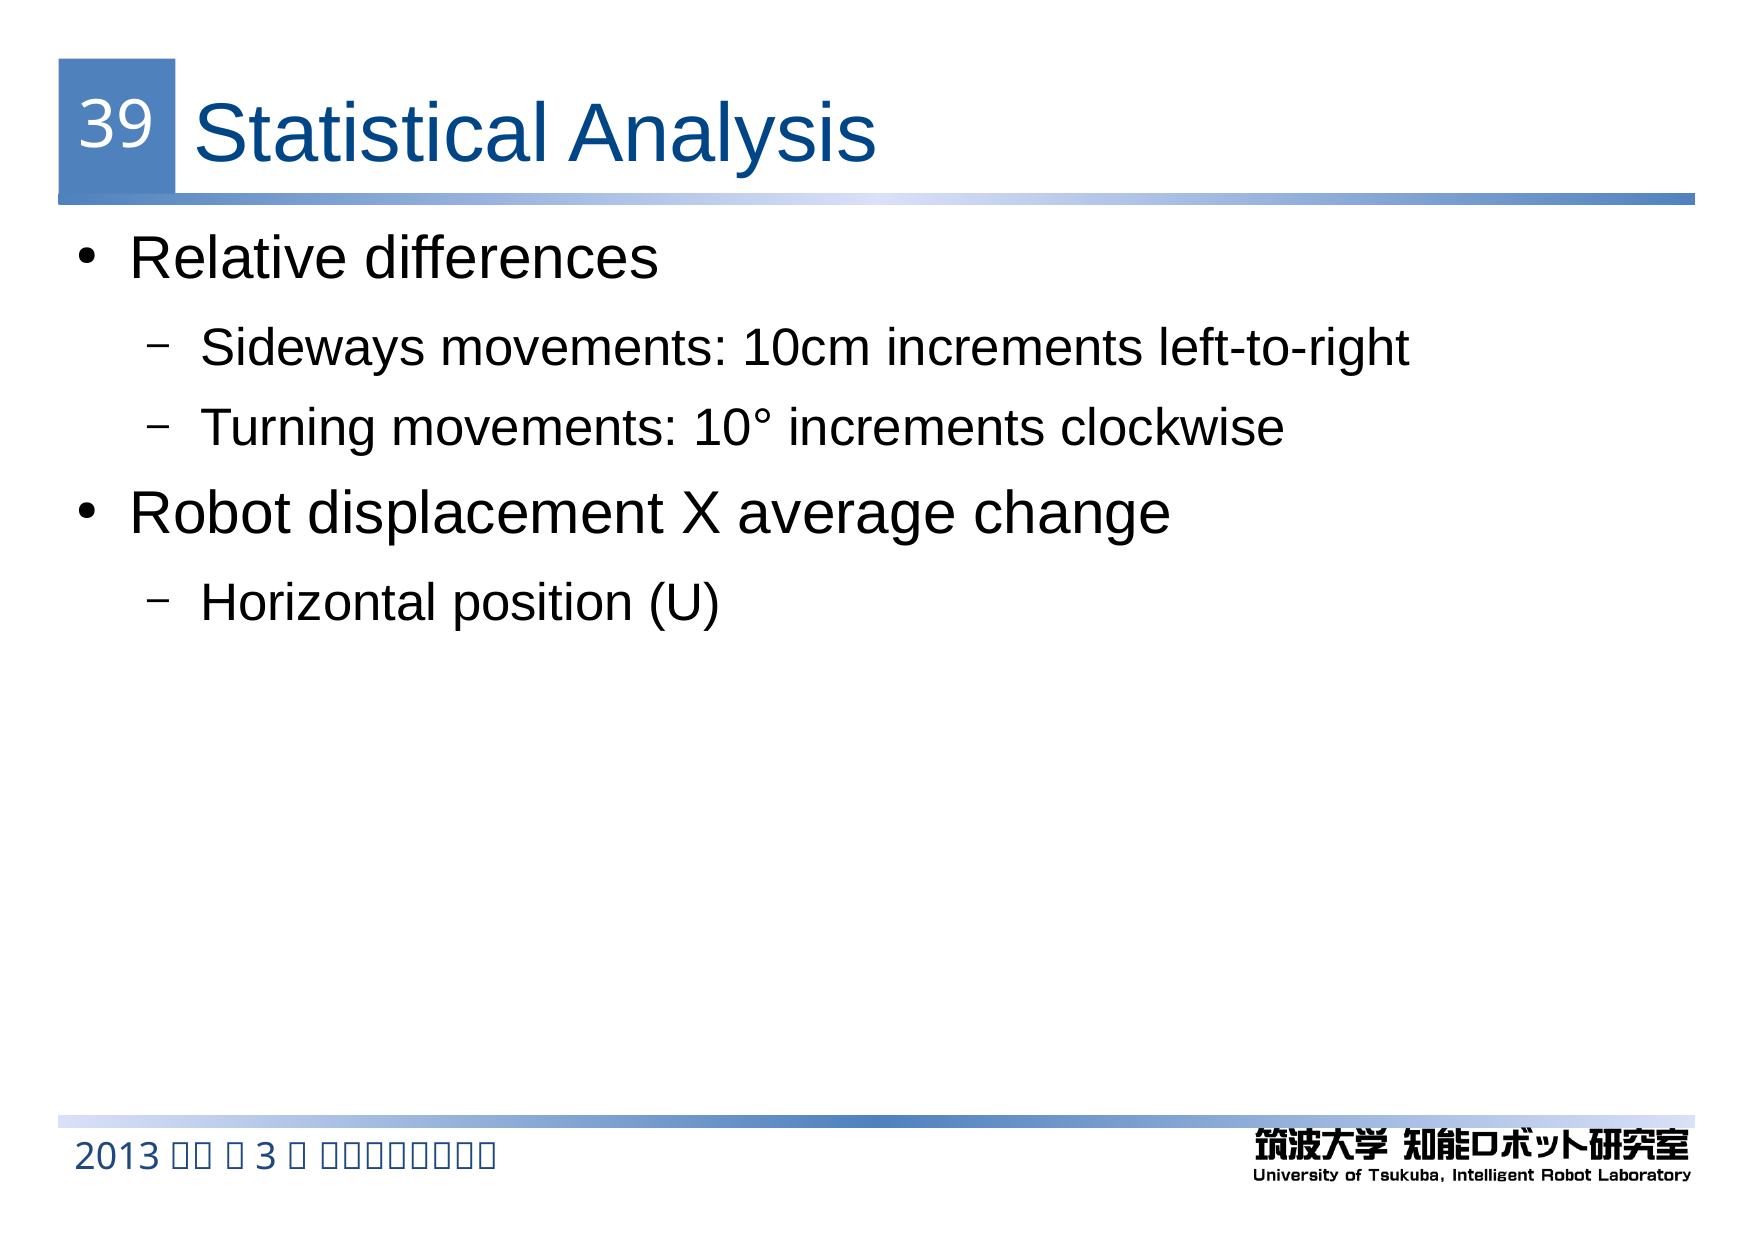

# Statistical Analysis
Relative differences
Sideways movements: 10cm increments left-to-right
Turning movements: 10° increments clockwise
Robot displacement X average change
Horizontal position (U)